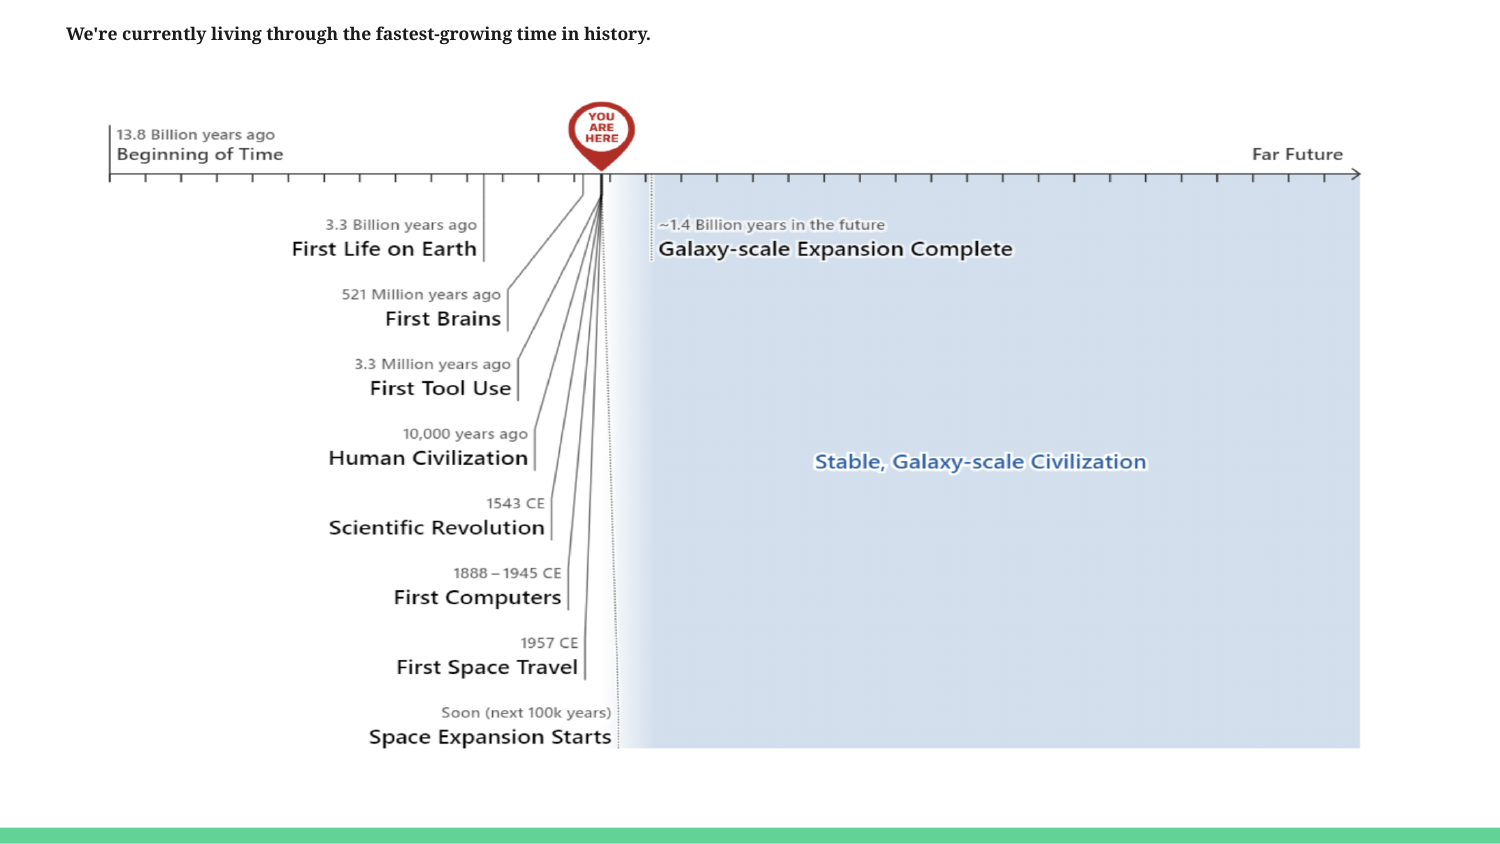

# We're currently living through the fastest-growing time in history.